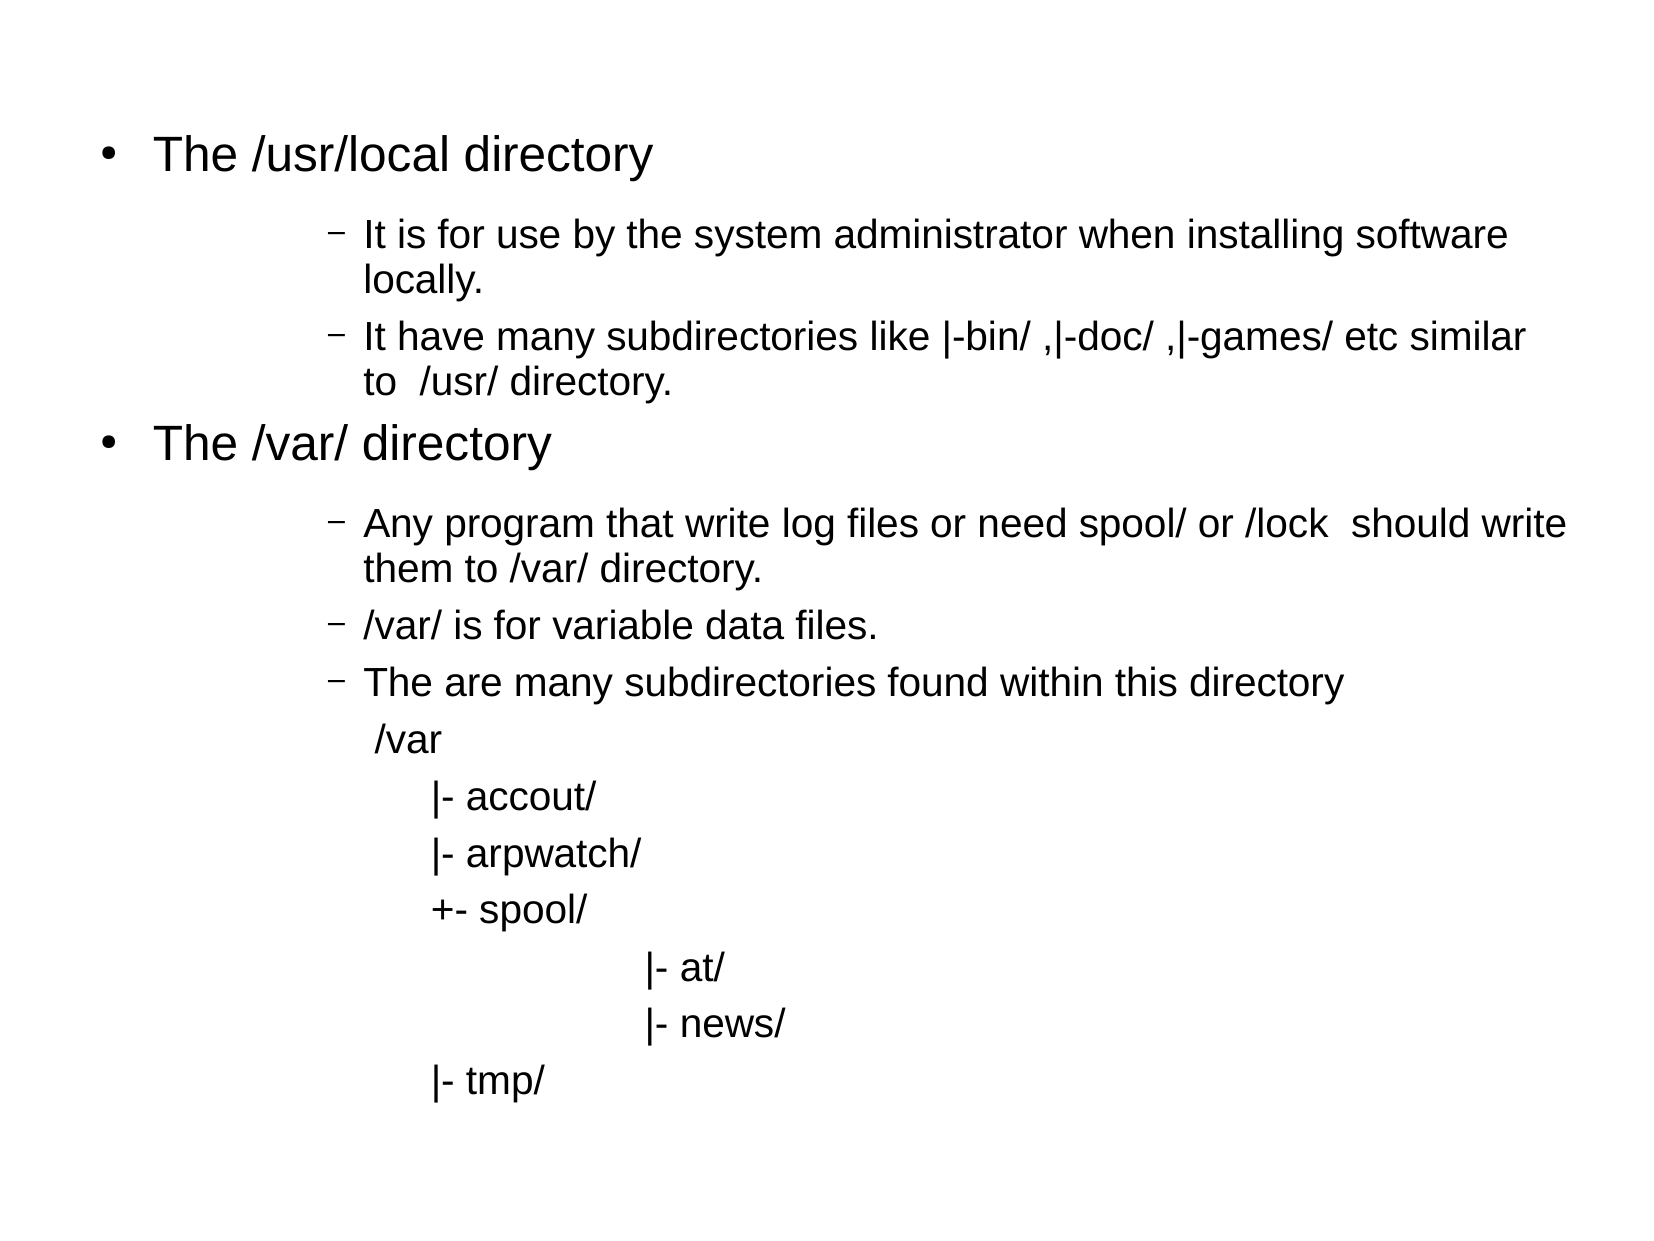

# The /usr/local directory
It is for use by the system administrator when installing software locally.
It have many subdirectories like |-bin/ ,|-doc/ ,|-games/ etc similar to /usr/ directory.
The /var/ directory
Any program that write log files or need spool/ or /lock should write them to /var/ directory.
/var/ is for variable data files.
The are many subdirectories found within this directory
 /var
 |- accout/
 |- arpwatch/
 +- spool/
 |- at/
 |- news/
 |- tmp/